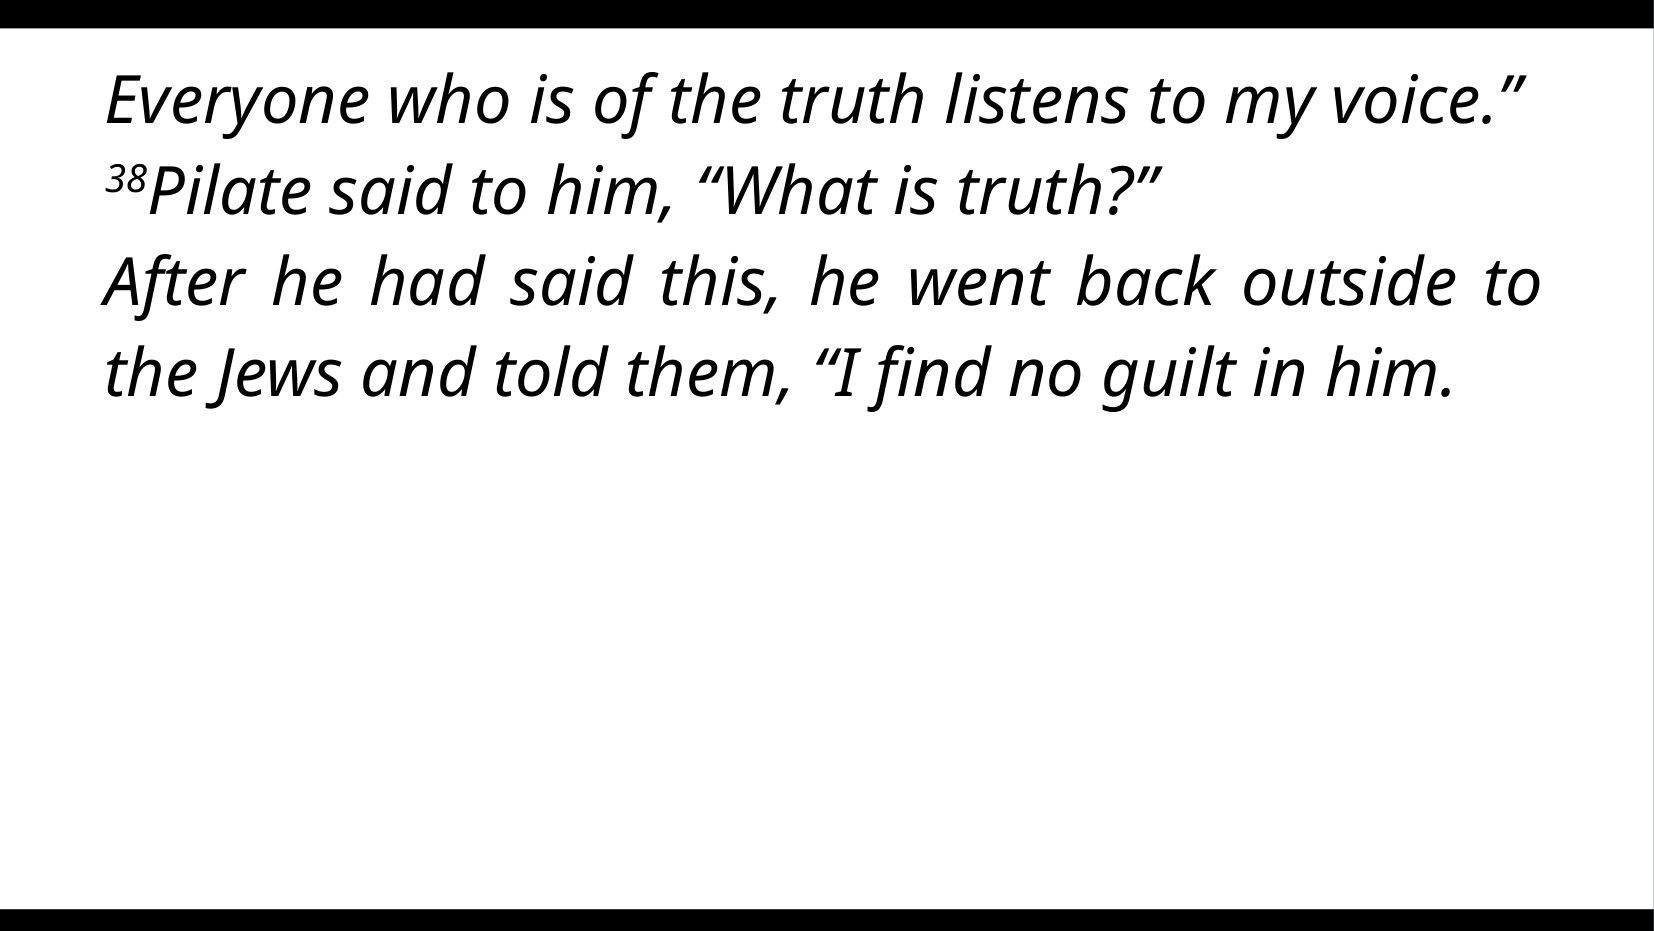

Everyone who is of the truth listens to my voice.” 38Pilate said to him, “What is truth?”
After he had said this, he went back outside to the Jews and told them, “I find no guilt in him.